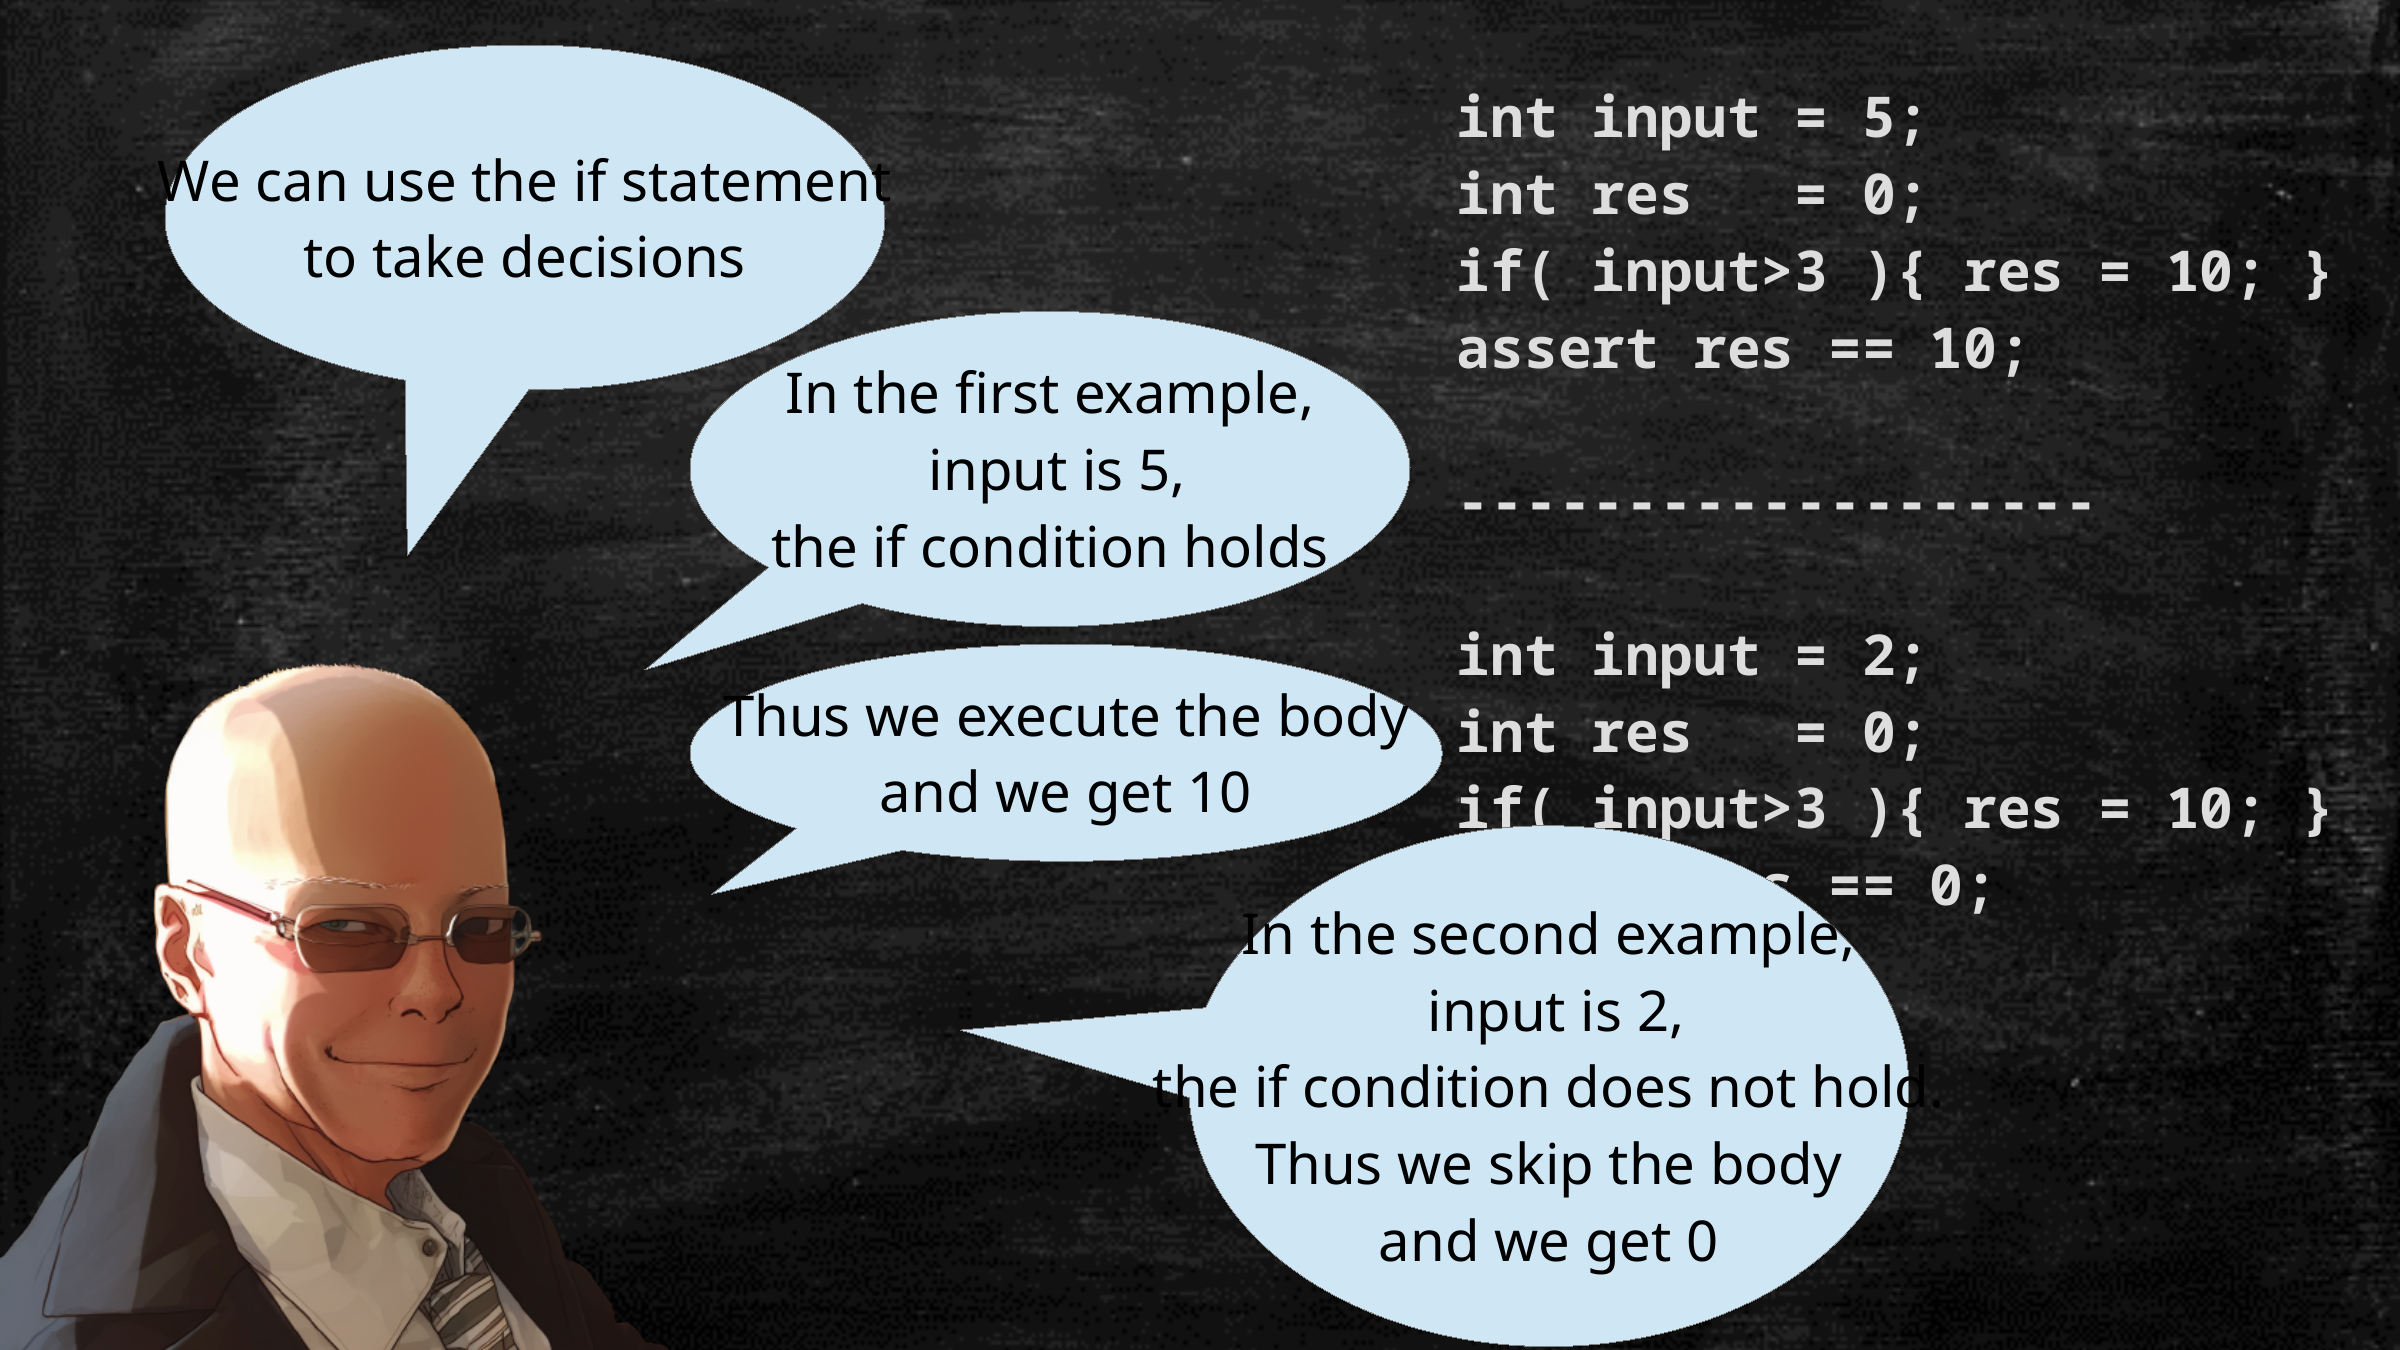

We can use the if statement
to take decisions
int input = 5;
int res = 0;
if( input>3 ){ res = 10; }
assert res == 10;
-------------------
int input = 2;
int res = 0;
if( input>3 ){ res = 10; }
assert res == 0;
In the first example,
 input is 5,
the if condition holds
Thus we execute the body
and we get 10
In the second example,
 input is 2,
the if condition does not hold.
Thus we skip the body
and we get 0